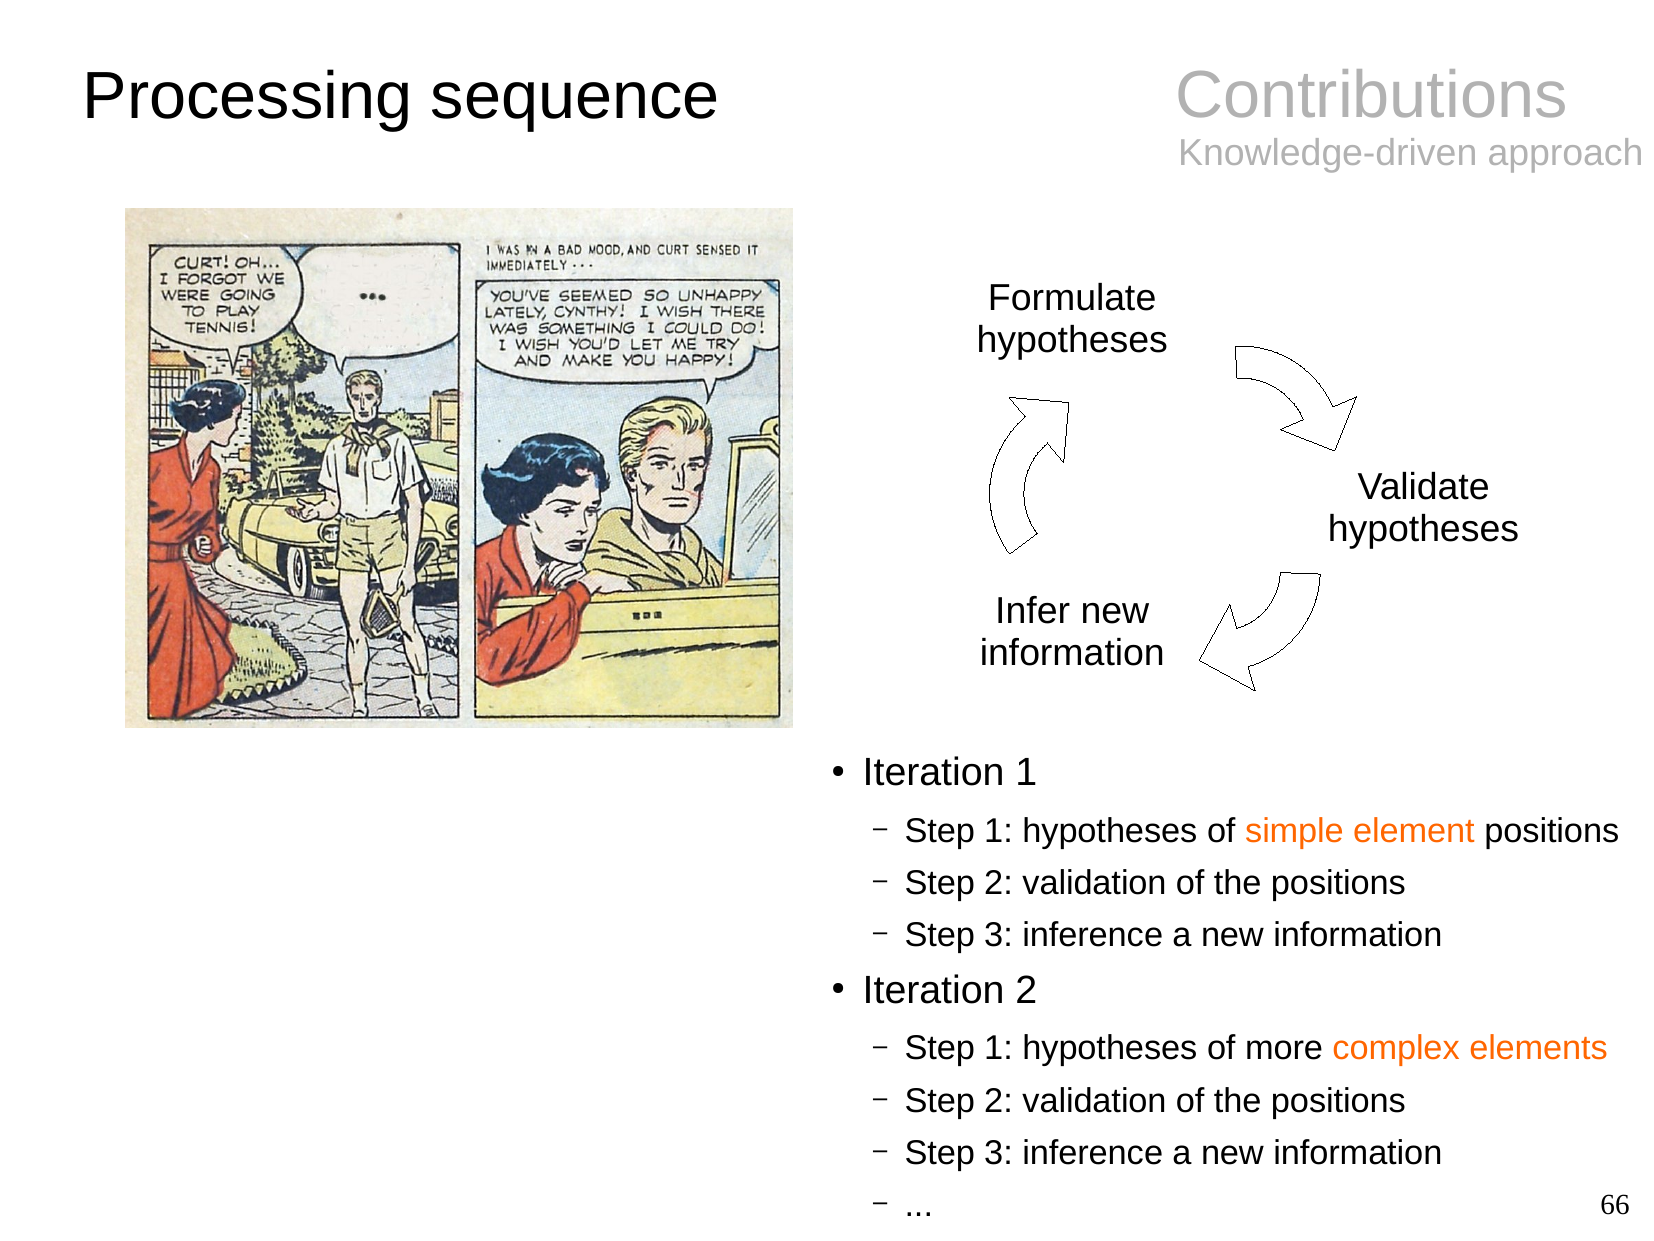

# Processing sequence
Formulate hypotheses
Validate
hypotheses
Infer new information
Iteration 1
Step 1: hypotheses of simple element positions
Step 2: validation of the positions
Step 3: inference a new information
Iteration 2
Step 1: hypotheses of more complex elements
Step 2: validation of the positions
Step 3: inference a new information
...
66